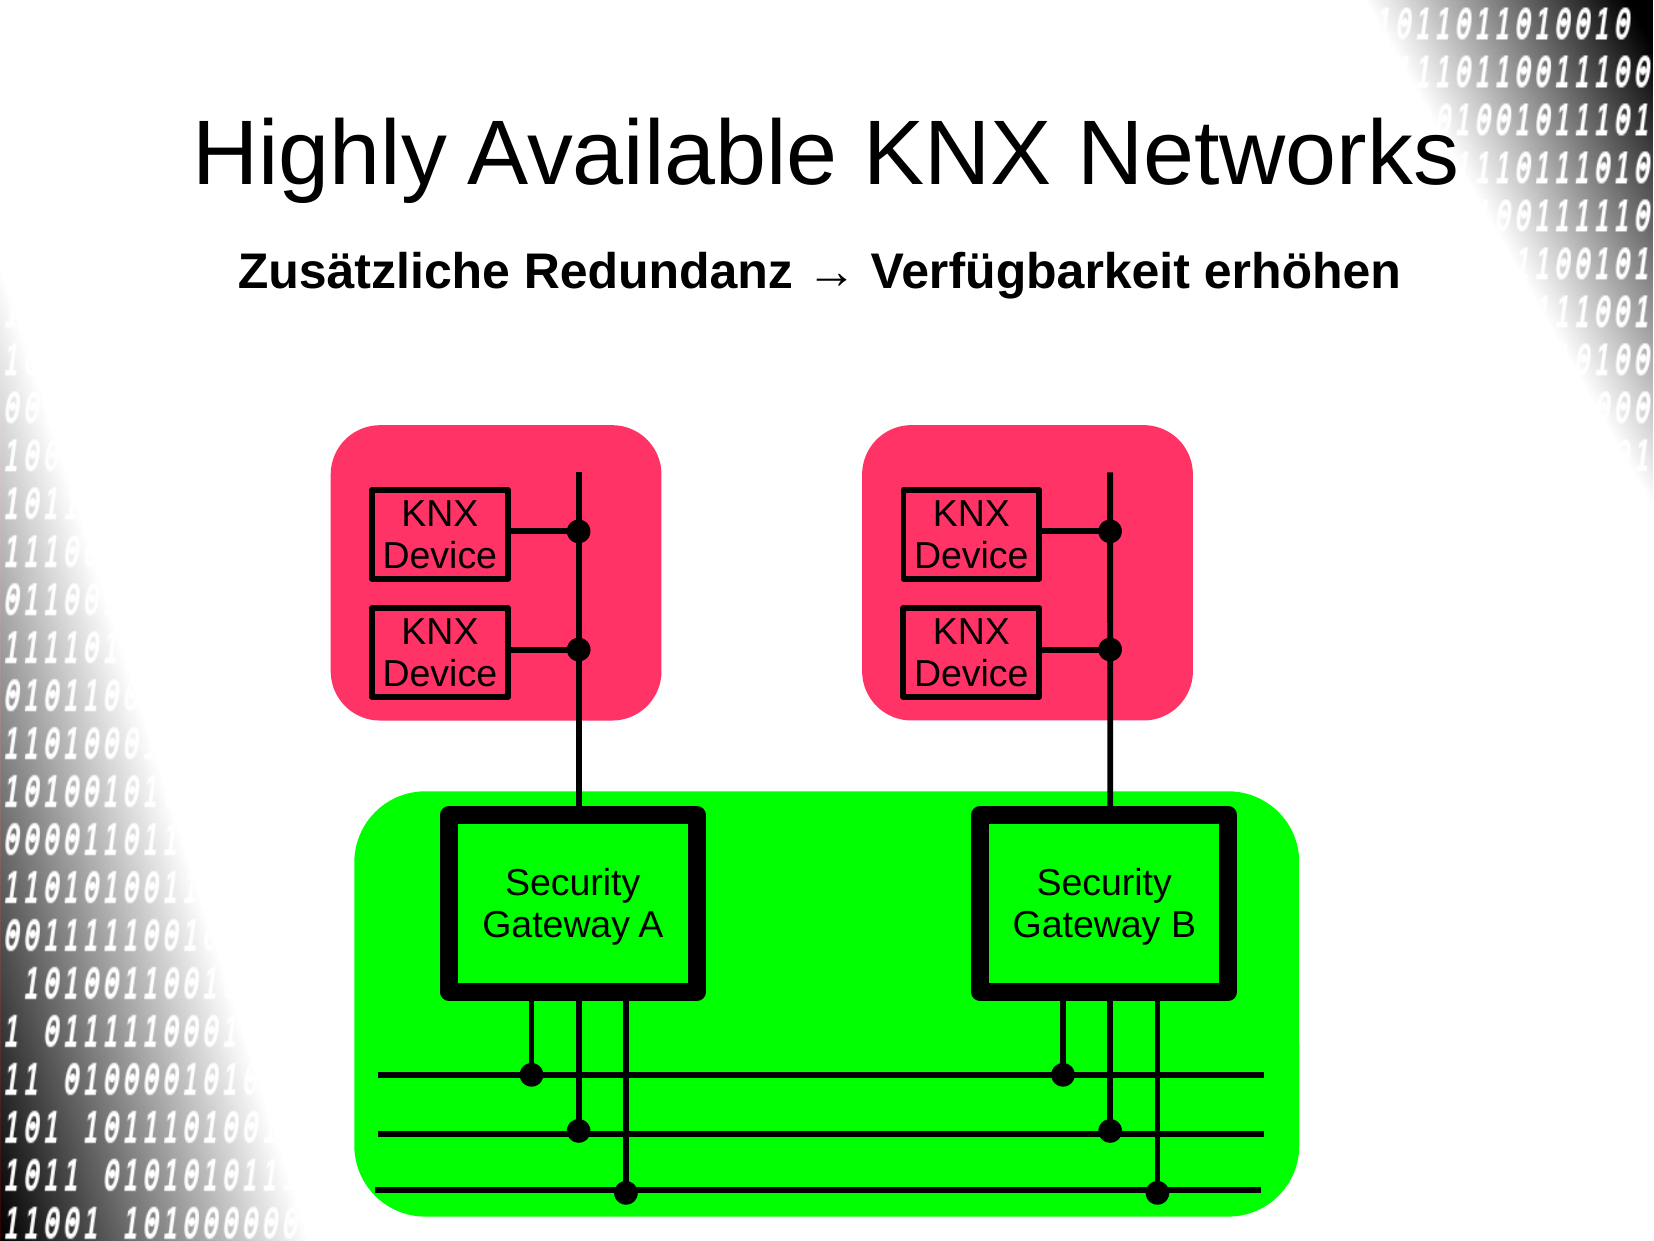

# Highly Available KNX Networks
Zusätzliche Redundanz → Verfügbarkeit erhöhen
KNX
Device
KNX
Device
KNX
Device
KNX
Device
Security
Gateway A
Security
Gateway B